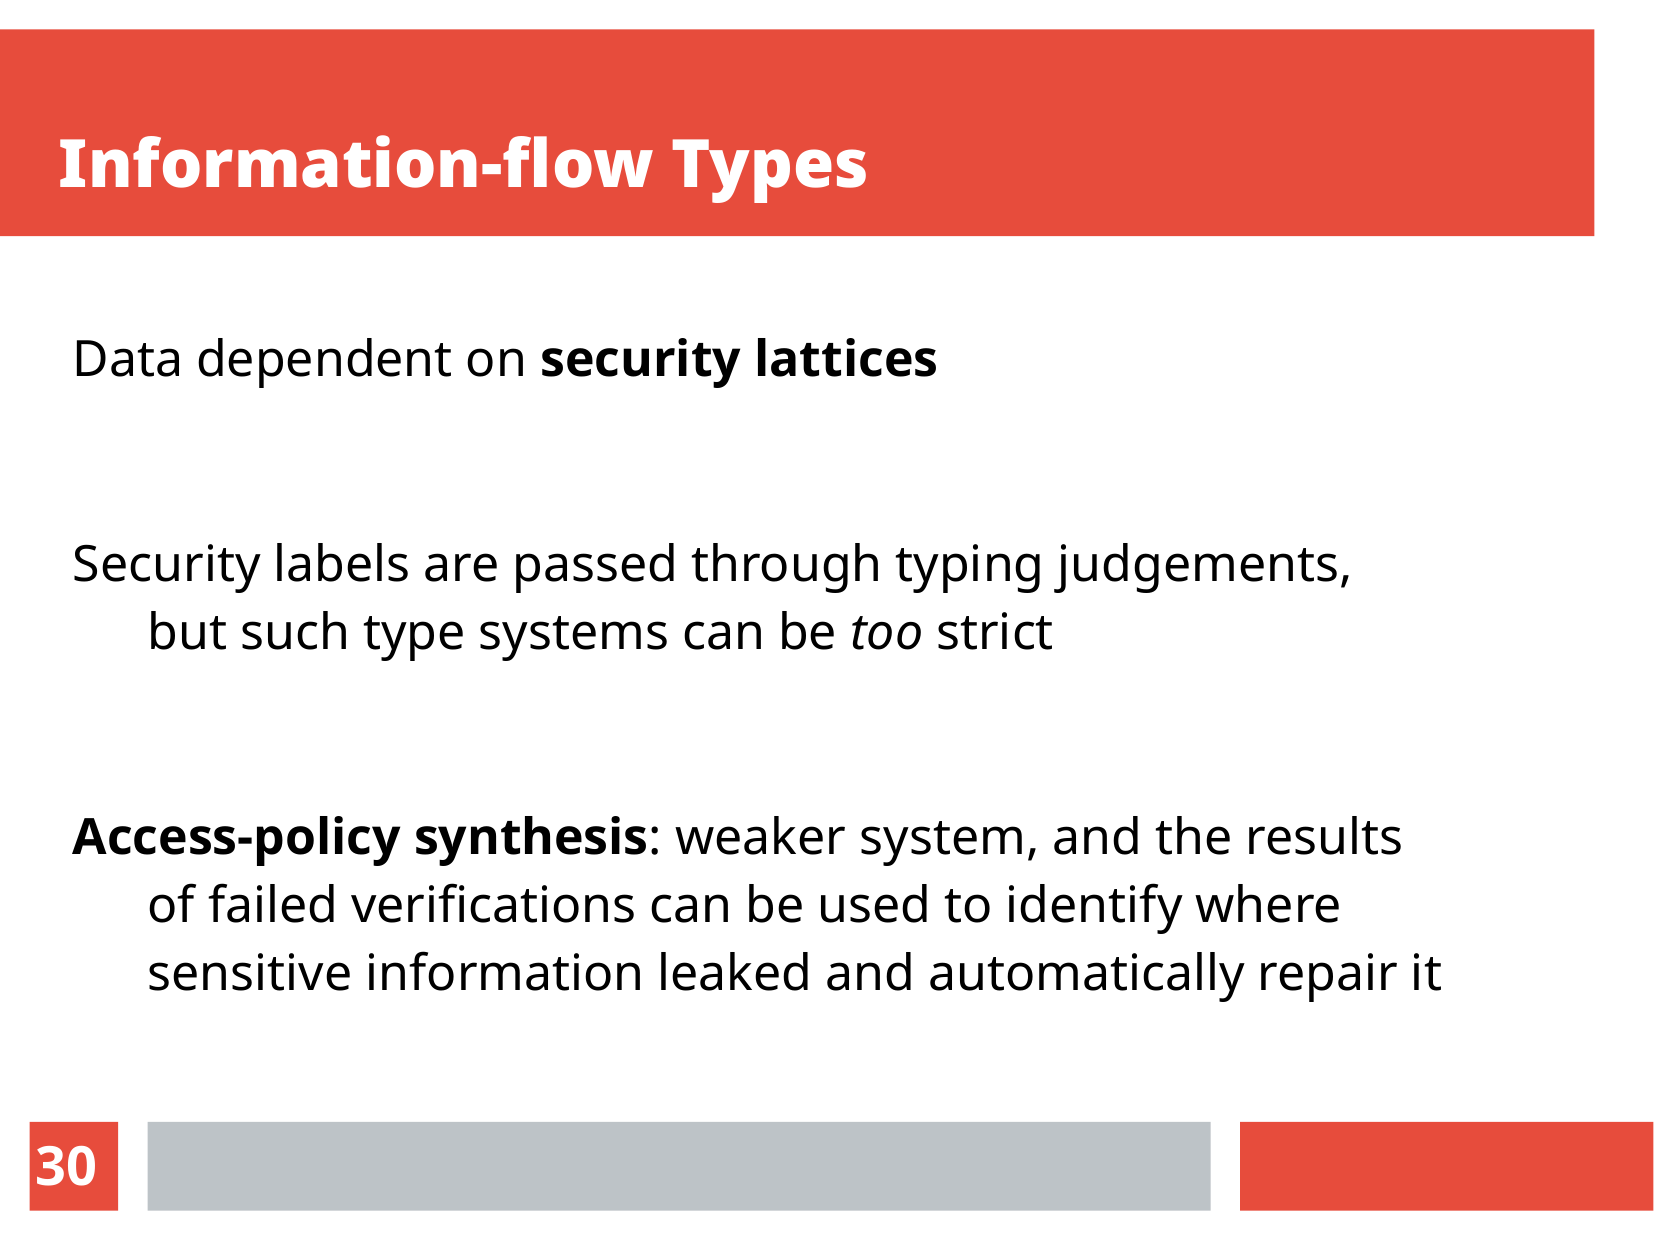

# Information-flow Types
Data dependent on security lattices
Security labels are passed through typing judgements,
	but such type systems can be too strict
Access-policy synthesis: weaker system, and the results
	of failed verifications can be used to identify where
	sensitive information leaked and automatically repair it
30
90